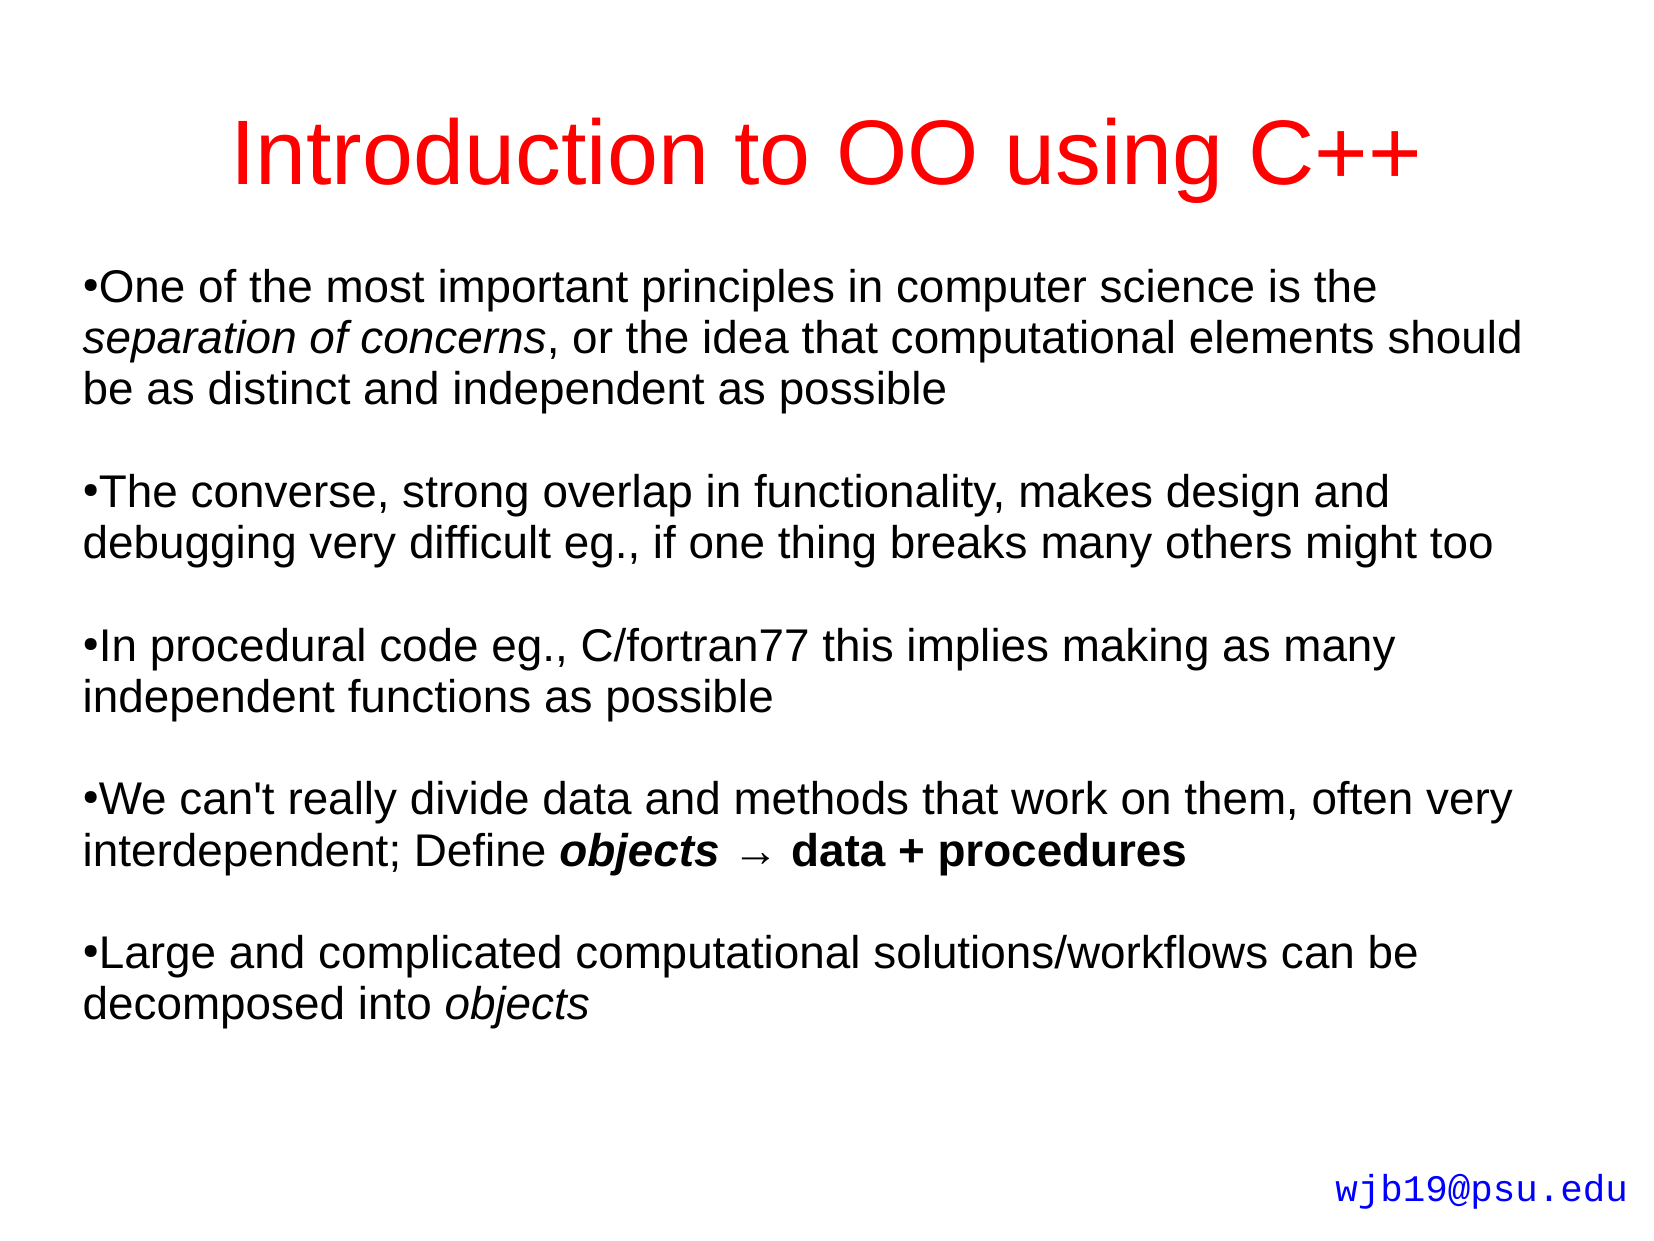

# Introduction to OO using C++
One of the most important principles in computer science is the separation of concerns, or the idea that computational elements should be as distinct and independent as possible
The converse, strong overlap in functionality, makes design and debugging very difficult eg., if one thing breaks many others might too
In procedural code eg., C/fortran77 this implies making as many independent functions as possible
We can't really divide data and methods that work on them, often very interdependent; Define objects → data + procedures
Large and complicated computational solutions/workflows can be decomposed into objects
wjb19@psu.edu